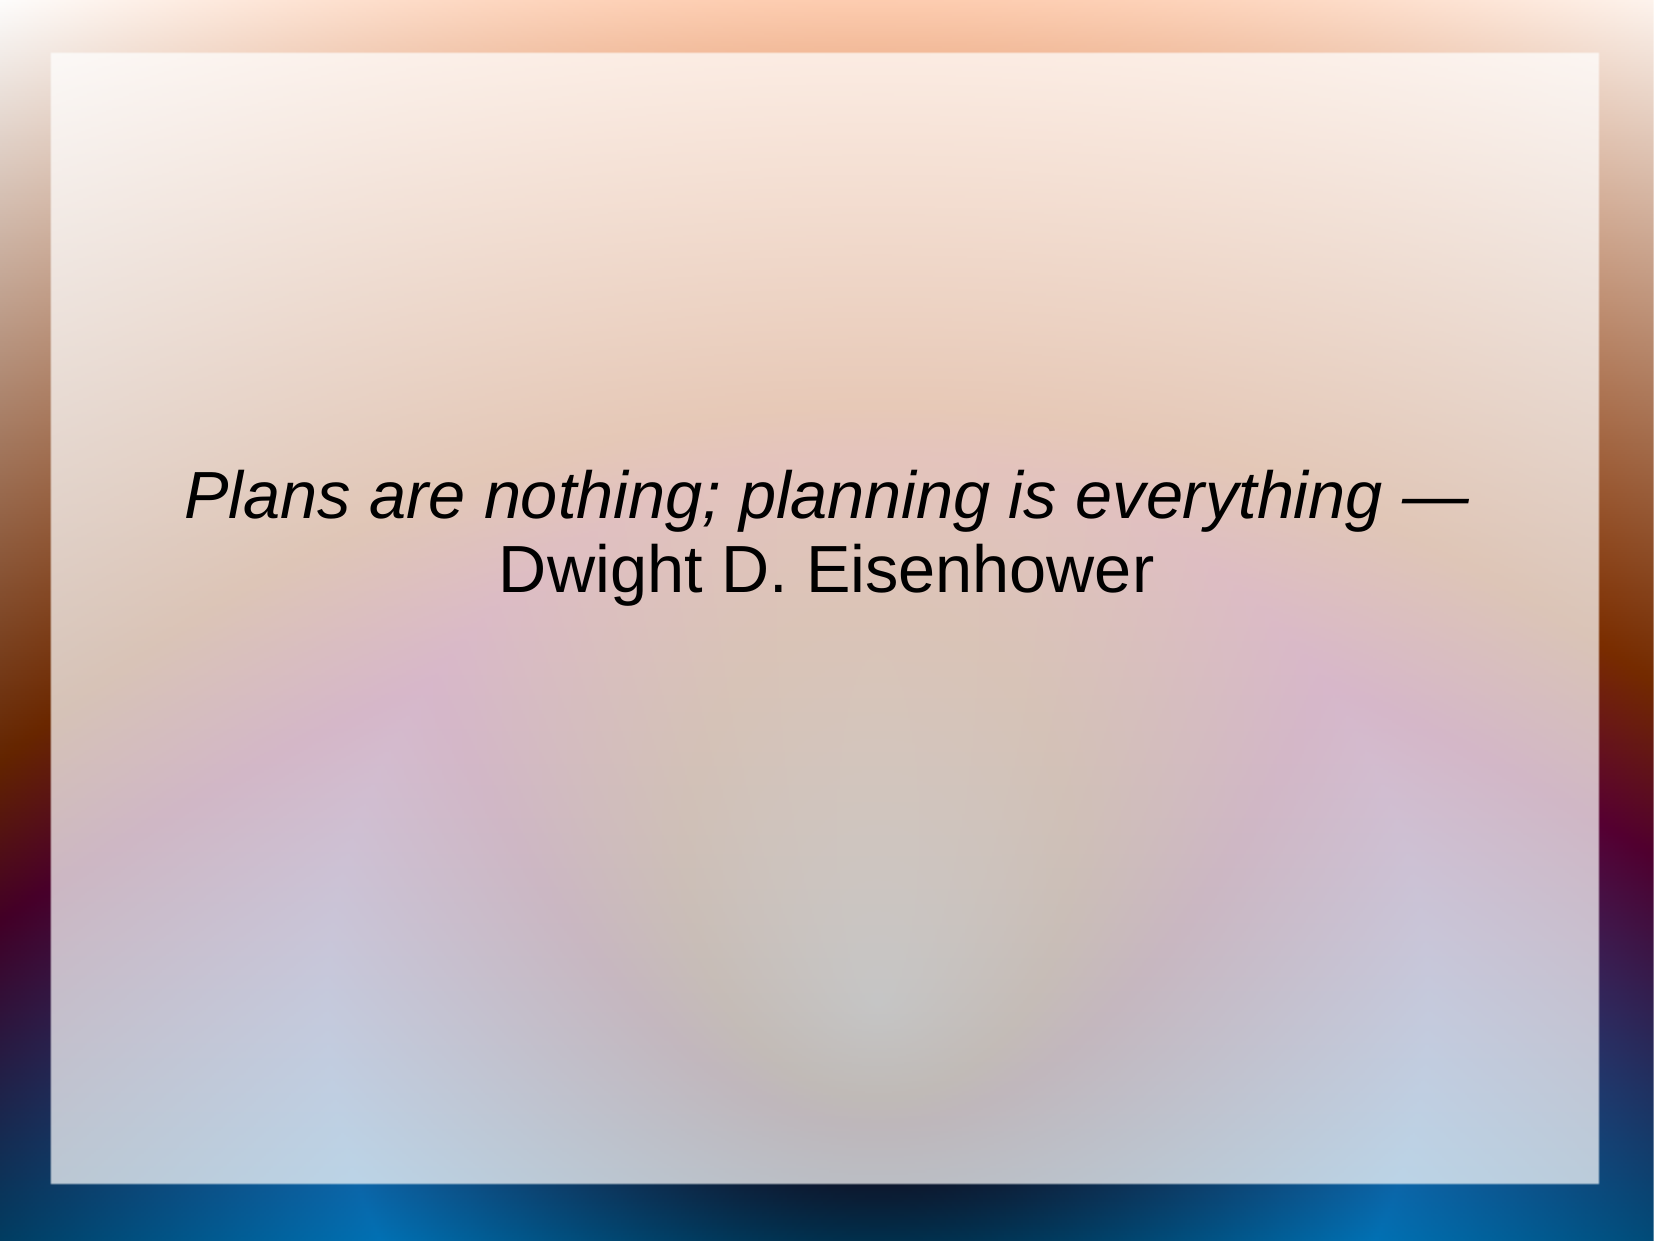

# Plans are nothing; planning is everything — Dwight D. Eisenhower